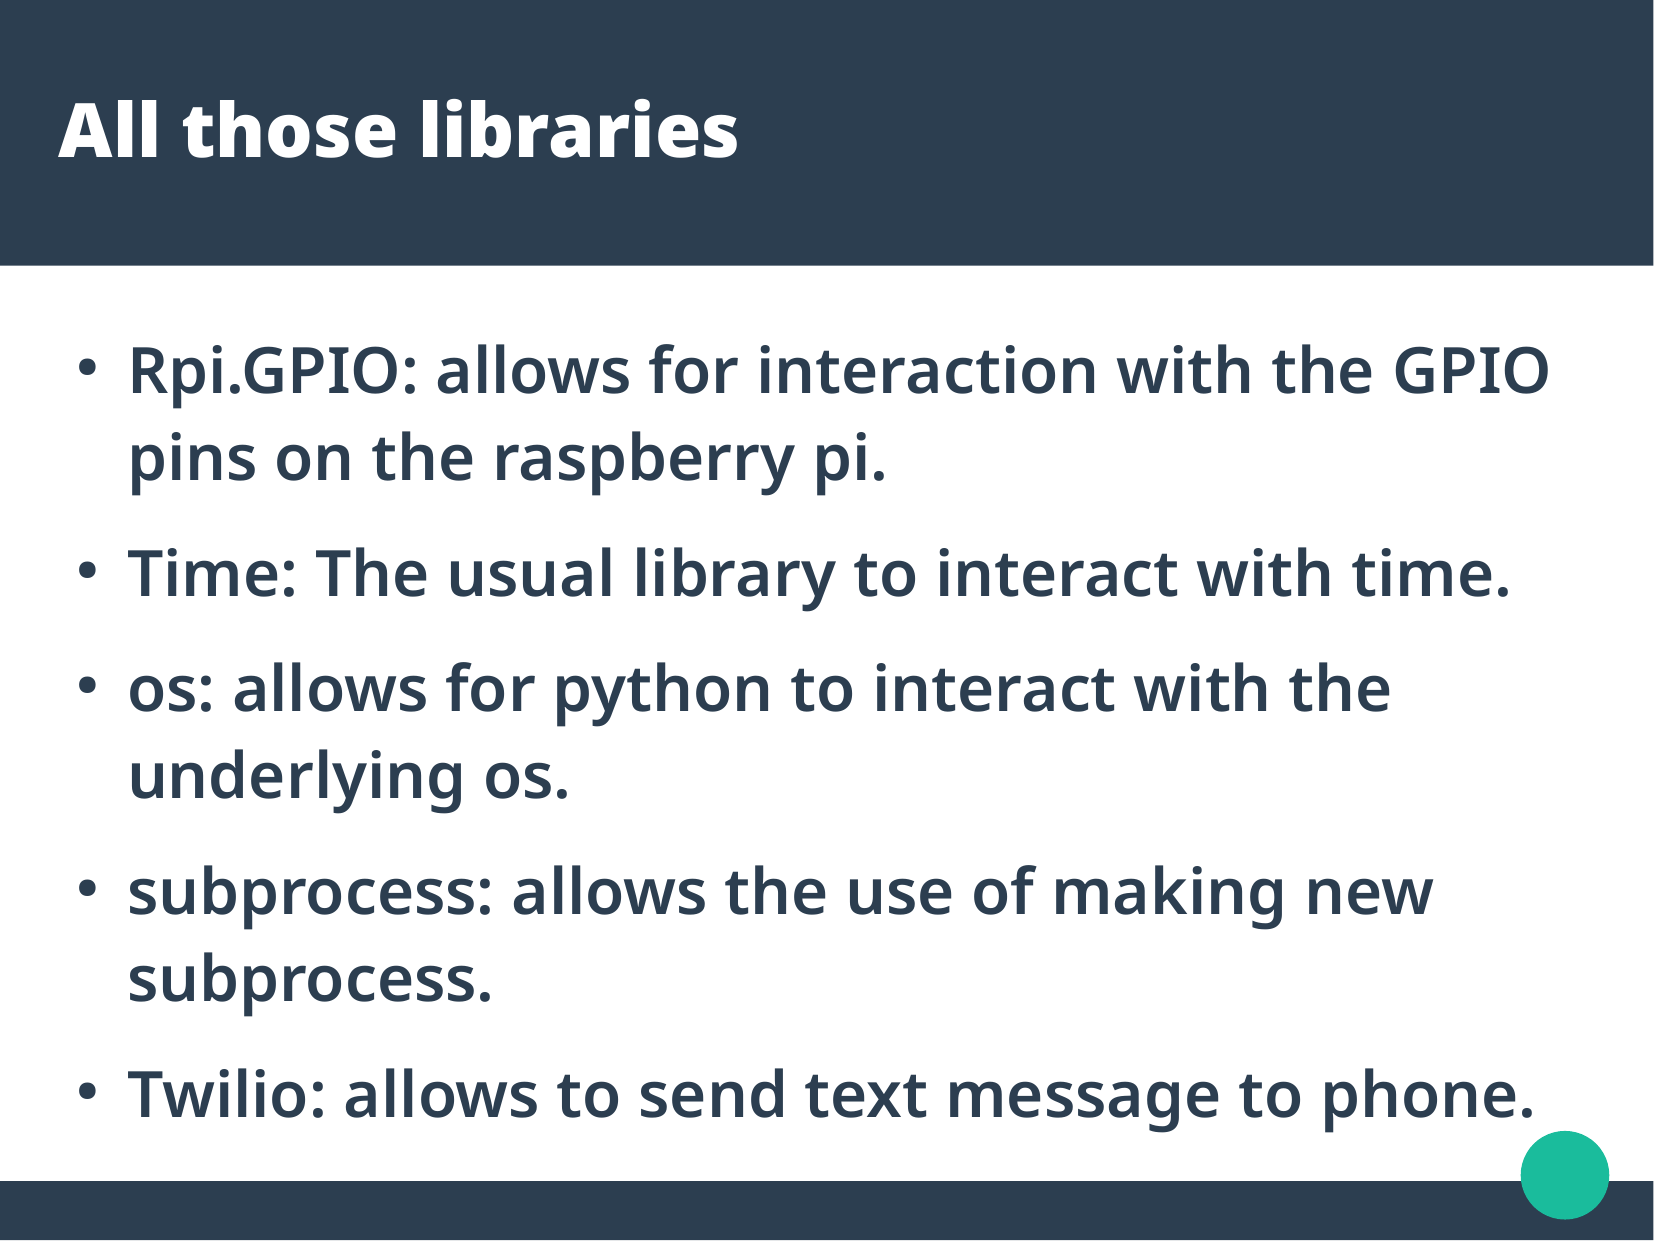

# All those libraries
Rpi.GPIO: allows for interaction with the GPIO pins on the raspberry pi.
Time: The usual library to interact with time.
os: allows for python to interact with the underlying os.
subprocess: allows the use of making new subprocess.
Twilio: allows to send text message to phone.